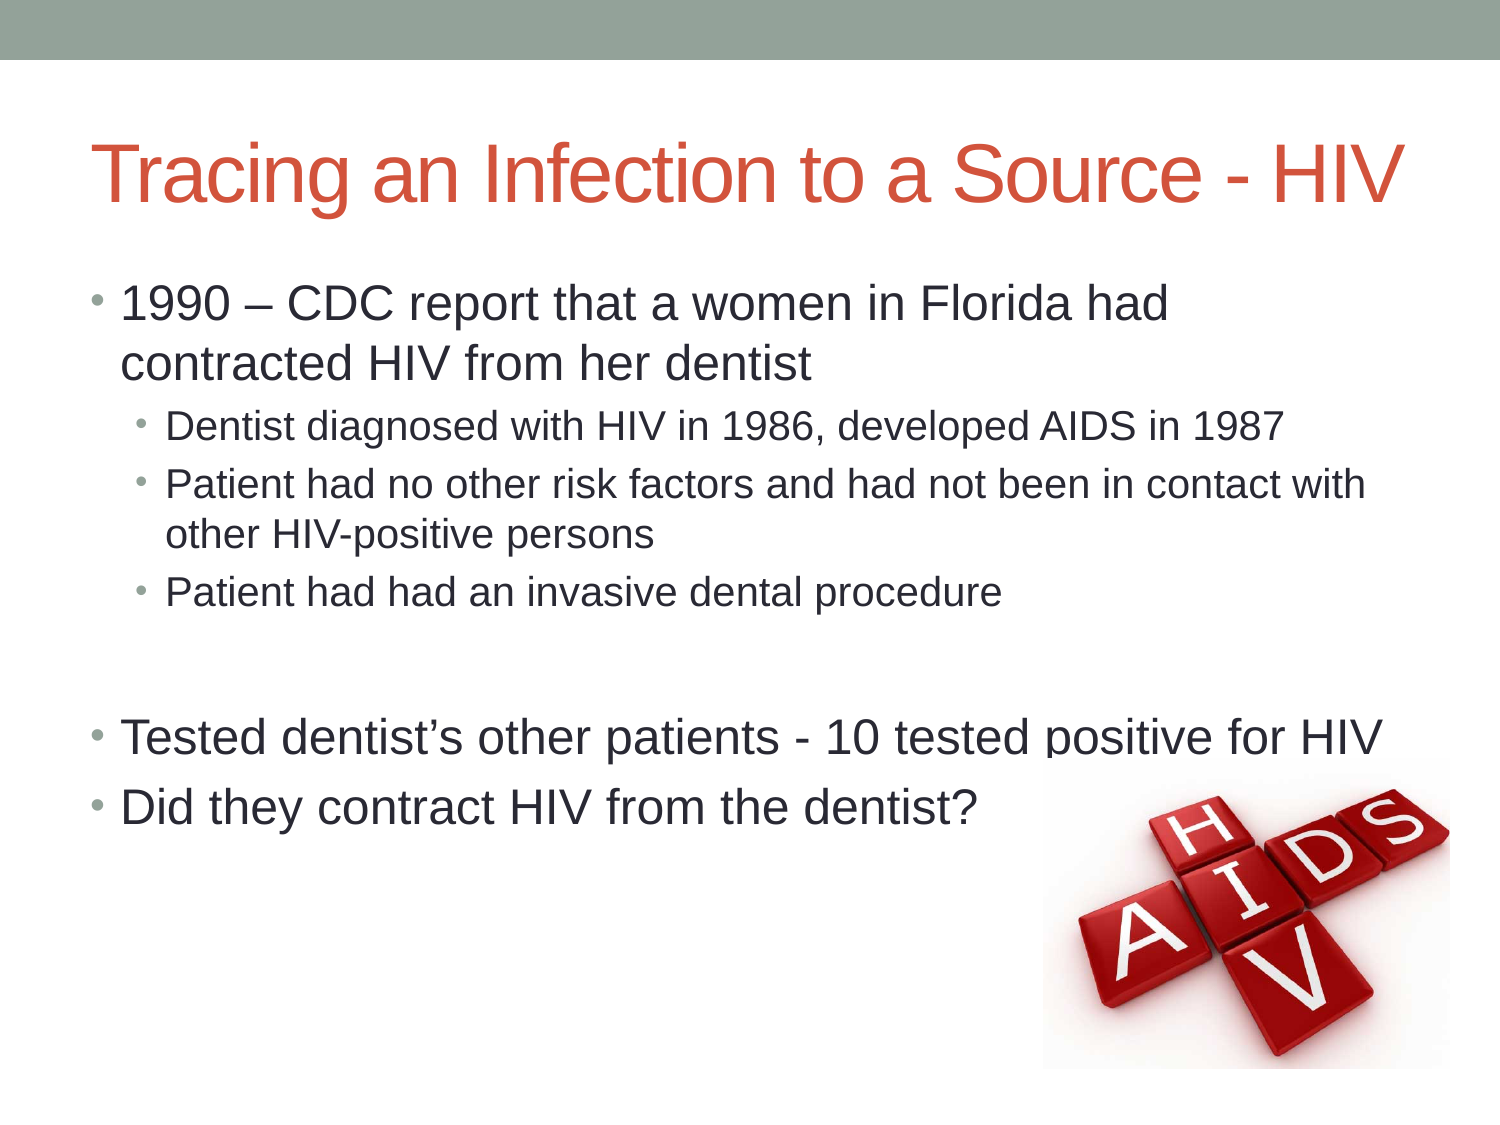

# Tracing an Infection to a Source - HIV
1990 – CDC report that a women in Florida had contracted HIV from her dentist
Dentist diagnosed with HIV in 1986, developed AIDS in 1987
Patient had no other risk factors and had not been in contact with other HIV-positive persons
Patient had had an invasive dental procedure
Tested dentist’s other patients - 10 tested positive for HIV
Did they contract HIV from the dentist?